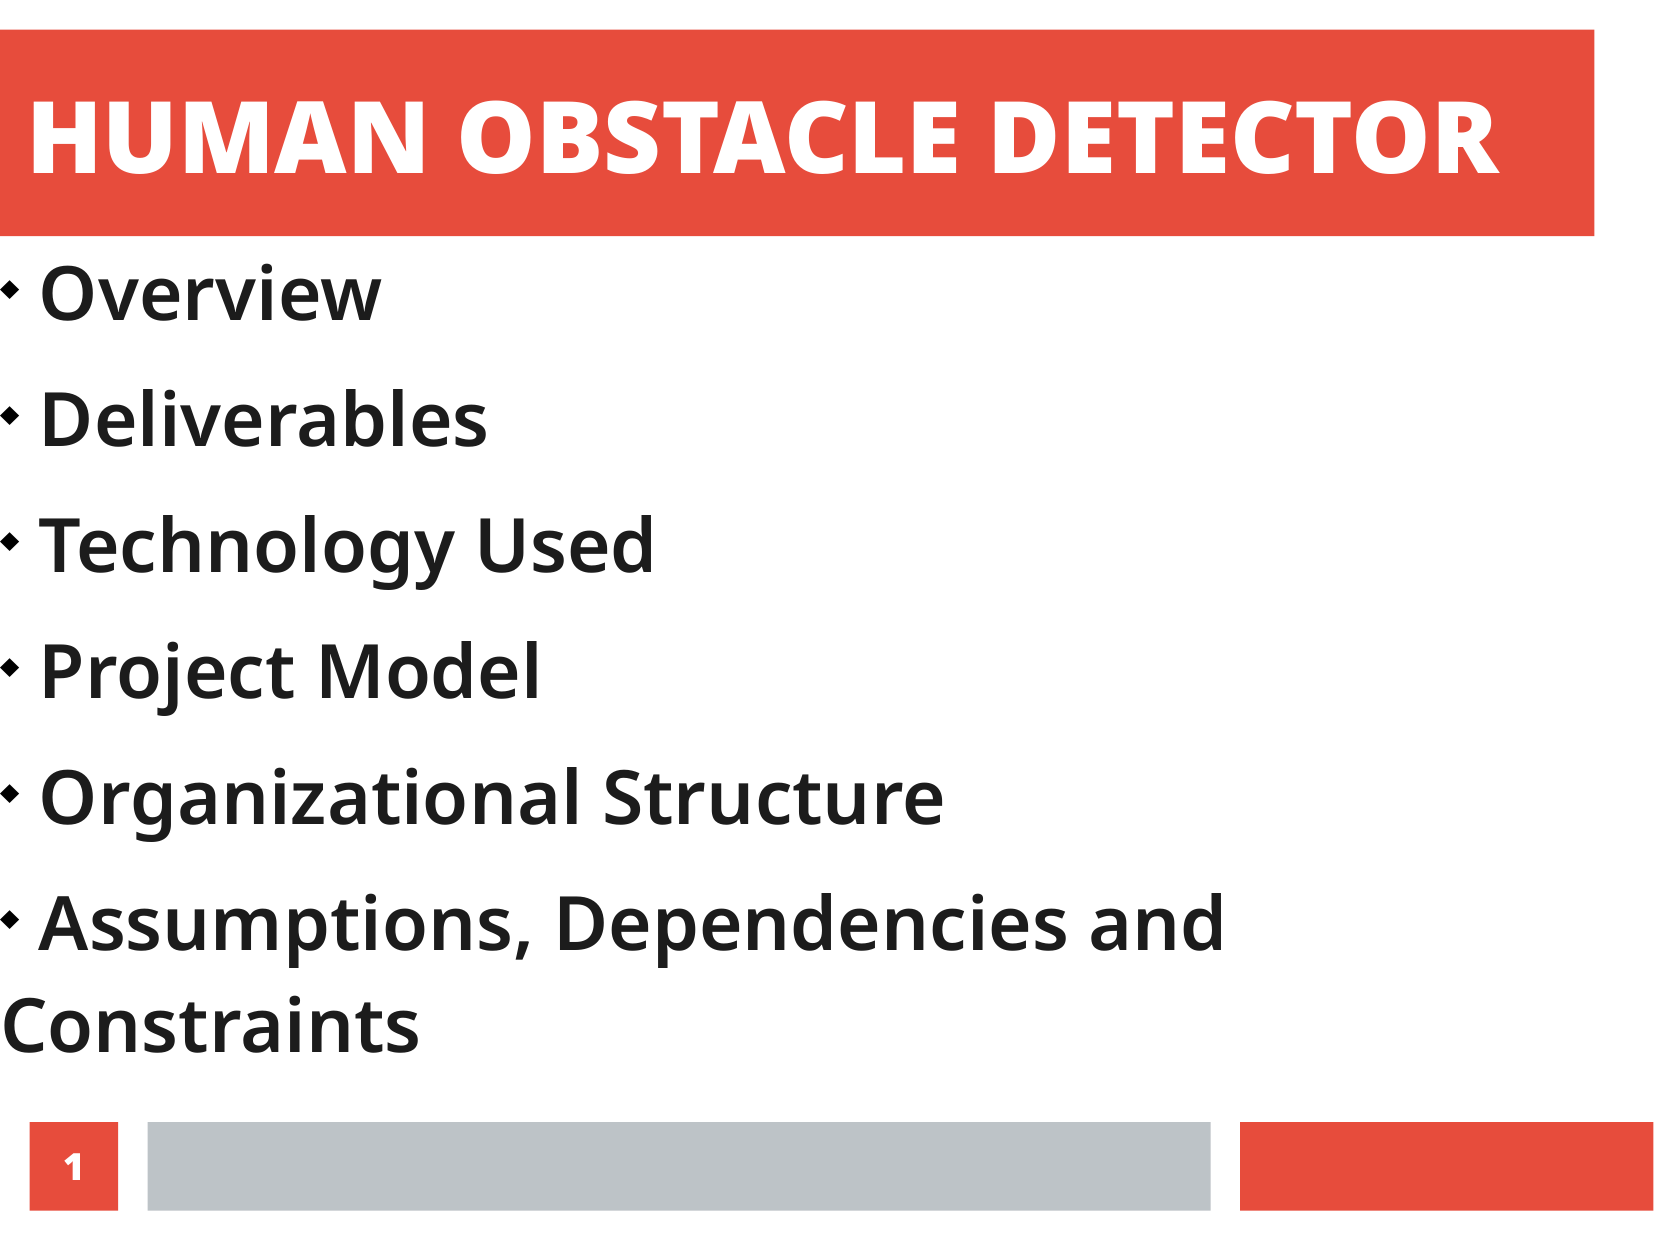

# HUMAN OBSTACLE DETECTOR
 Overview
 Deliverables
 Technology Used
 Project Model
 Organizational Structure
 Assumptions, Dependencies and Constraints
1